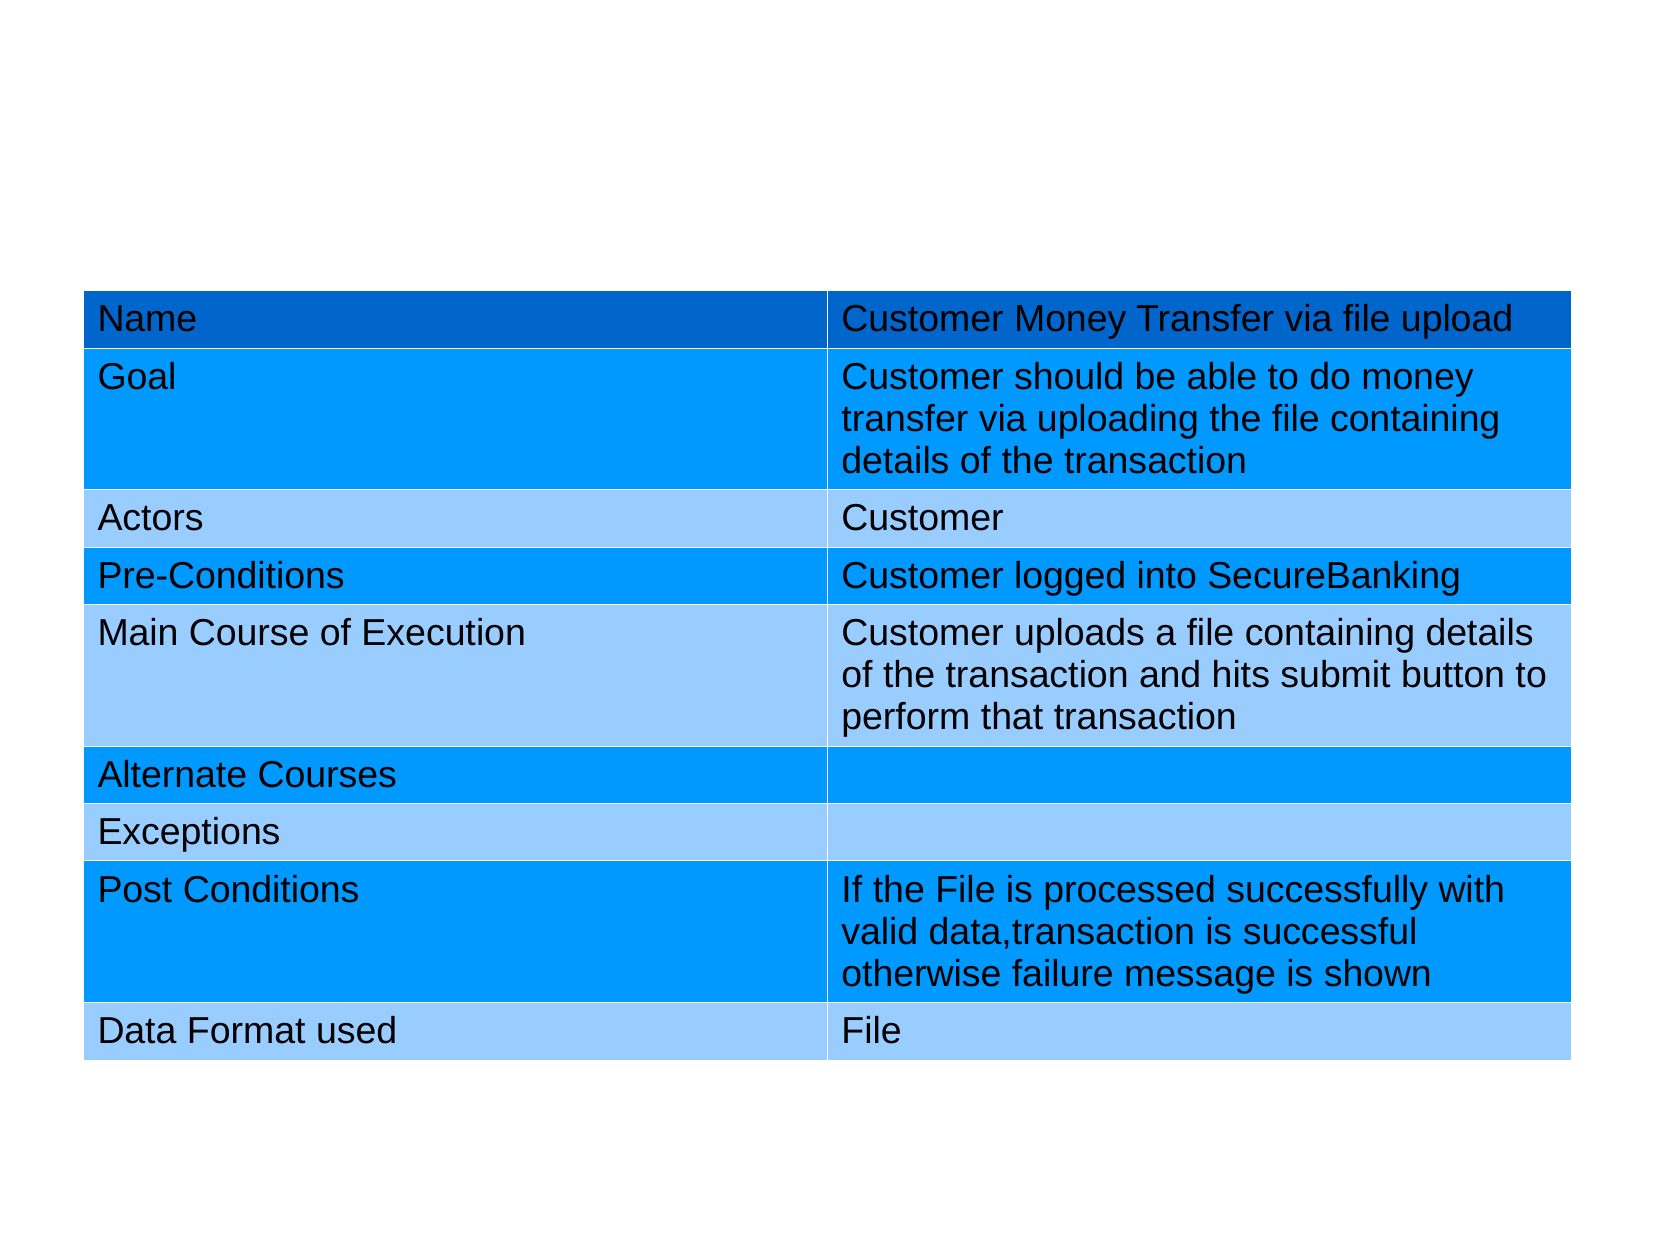

#
| Name | Customer Money Transfer via file upload |
| --- | --- |
| Goal | Customer should be able to do money transfer via uploading the file containing details of the transaction |
| Actors | Customer |
| Pre-Conditions | Customer logged into SecureBanking |
| Main Course of Execution | Customer uploads a file containing details of the transaction and hits submit button to perform that transaction |
| Alternate Courses | |
| Exceptions | |
| Post Conditions | If the File is processed successfully with valid data,transaction is successful otherwise failure message is shown |
| Data Format used | File |